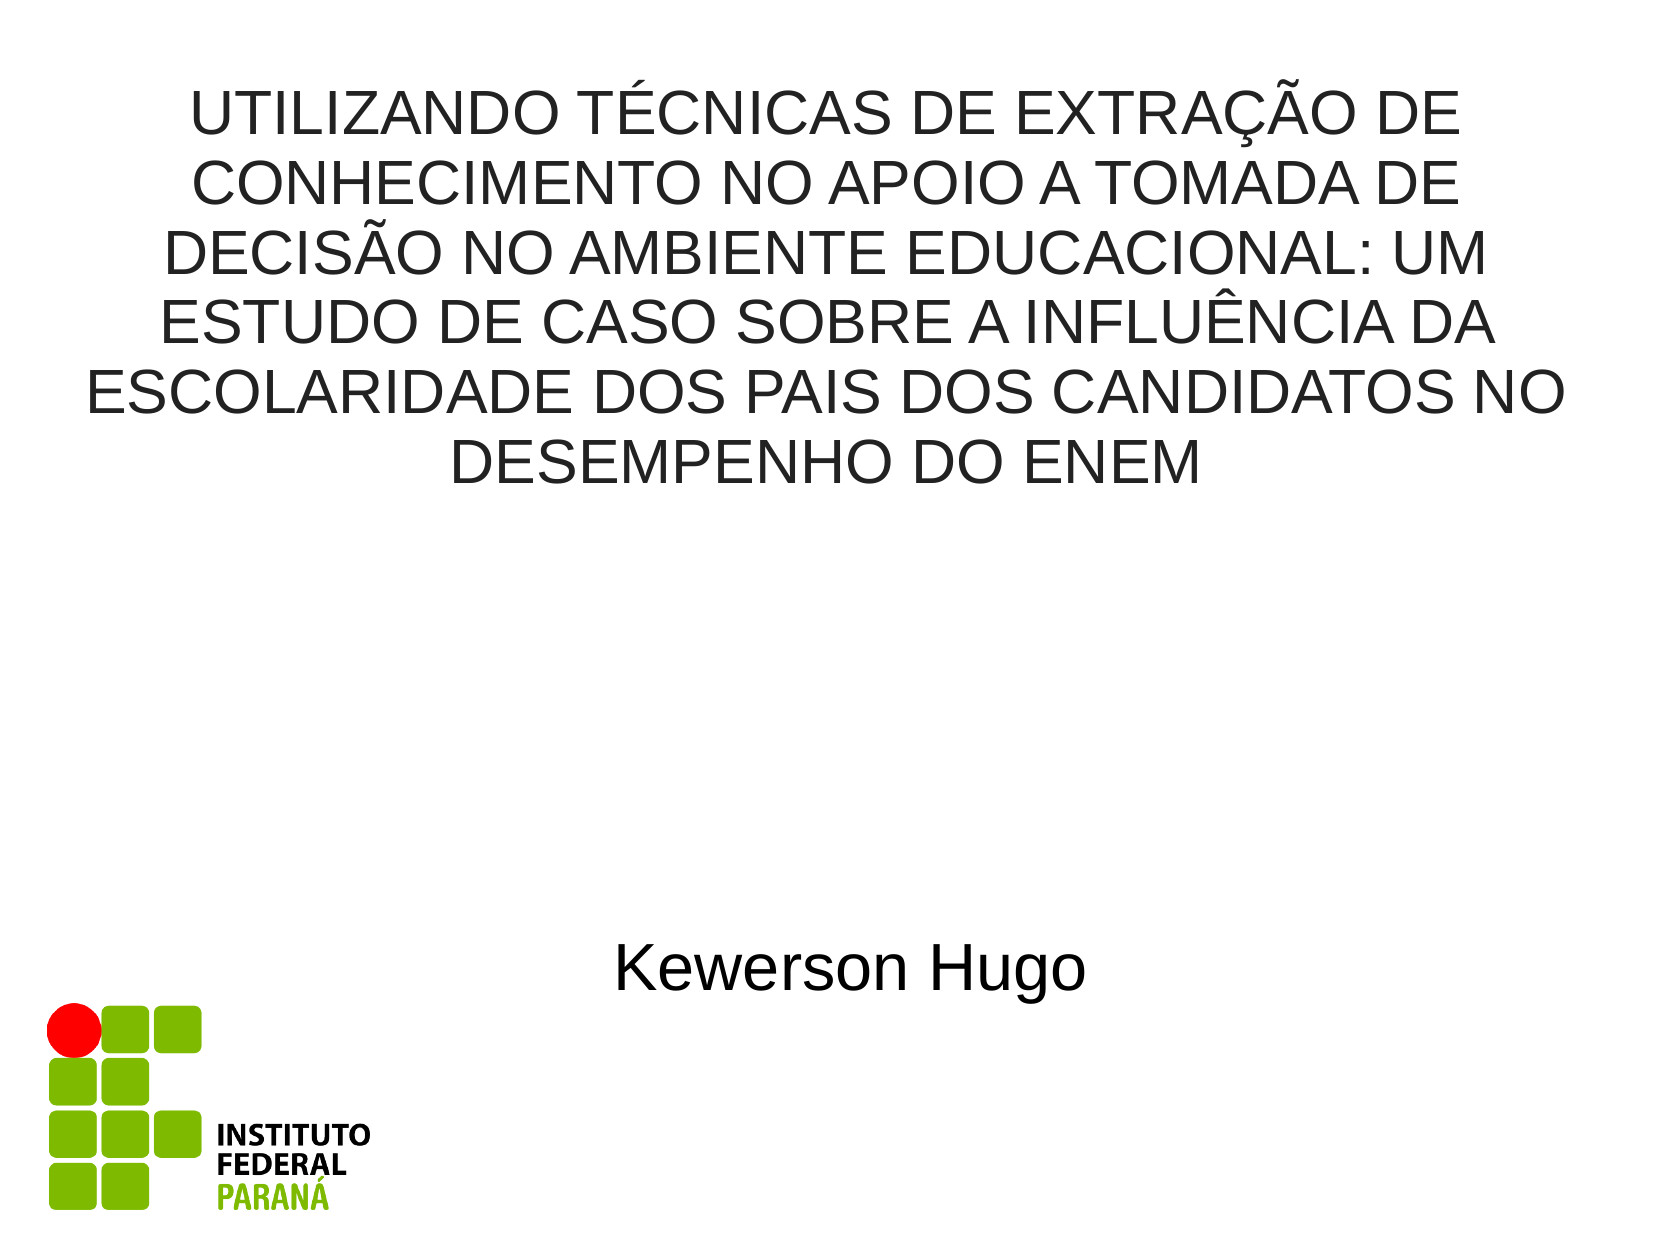

# UTILIZANDO TÉCNICAS DE EXTRAÇÃO DE CONHECIMENTO NO APOIO A TOMADA DE DECISÃO NO AMBIENTE EDUCACIONAL: UM ESTUDO DE CASO SOBRE A INFLUÊNCIA DA ESCOLARIDADE DOS PAIS DOS CANDIDATOS NO DESEMPENHO DO ENEM
Kewerson Hugo